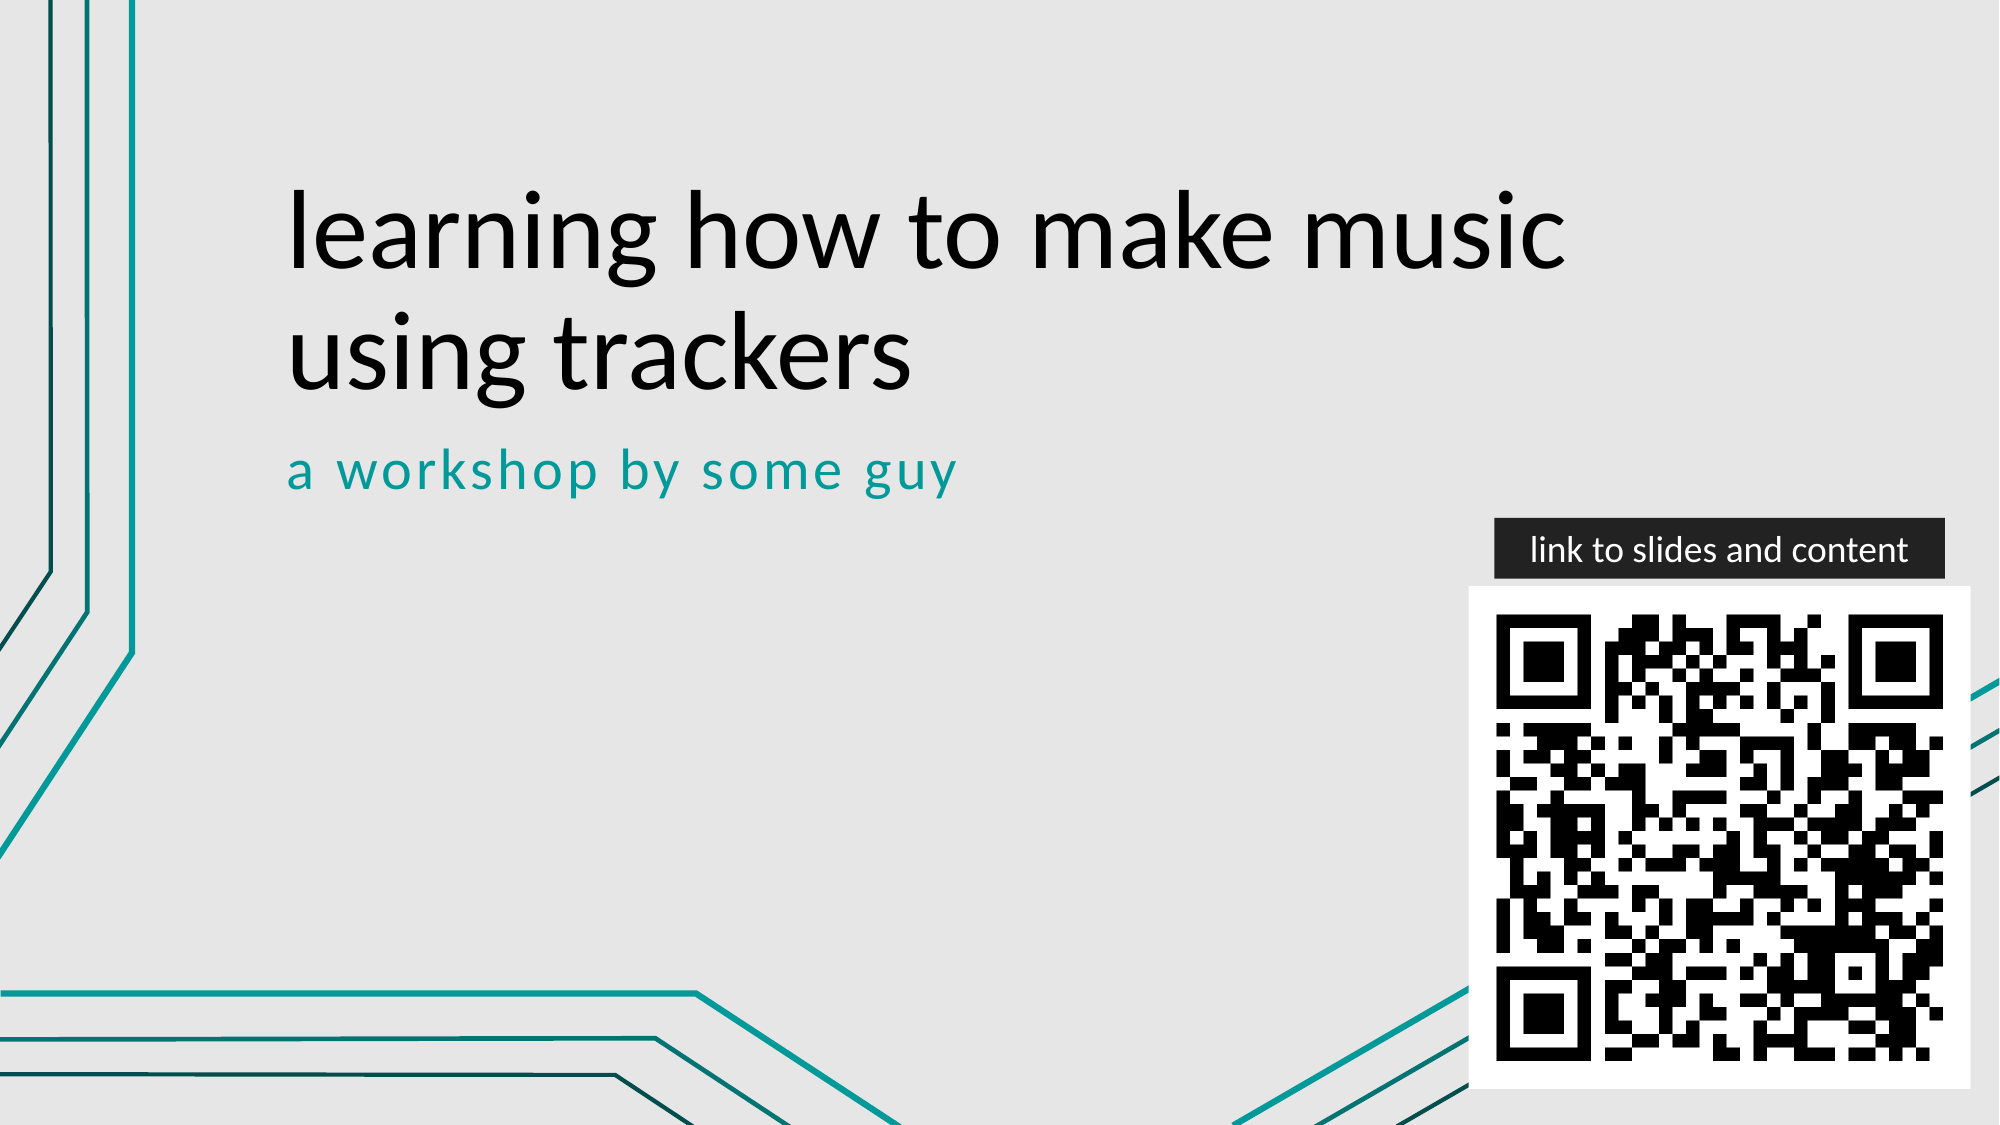

# learning how to make music using trackers
a workshop by some guy
link to slides and content